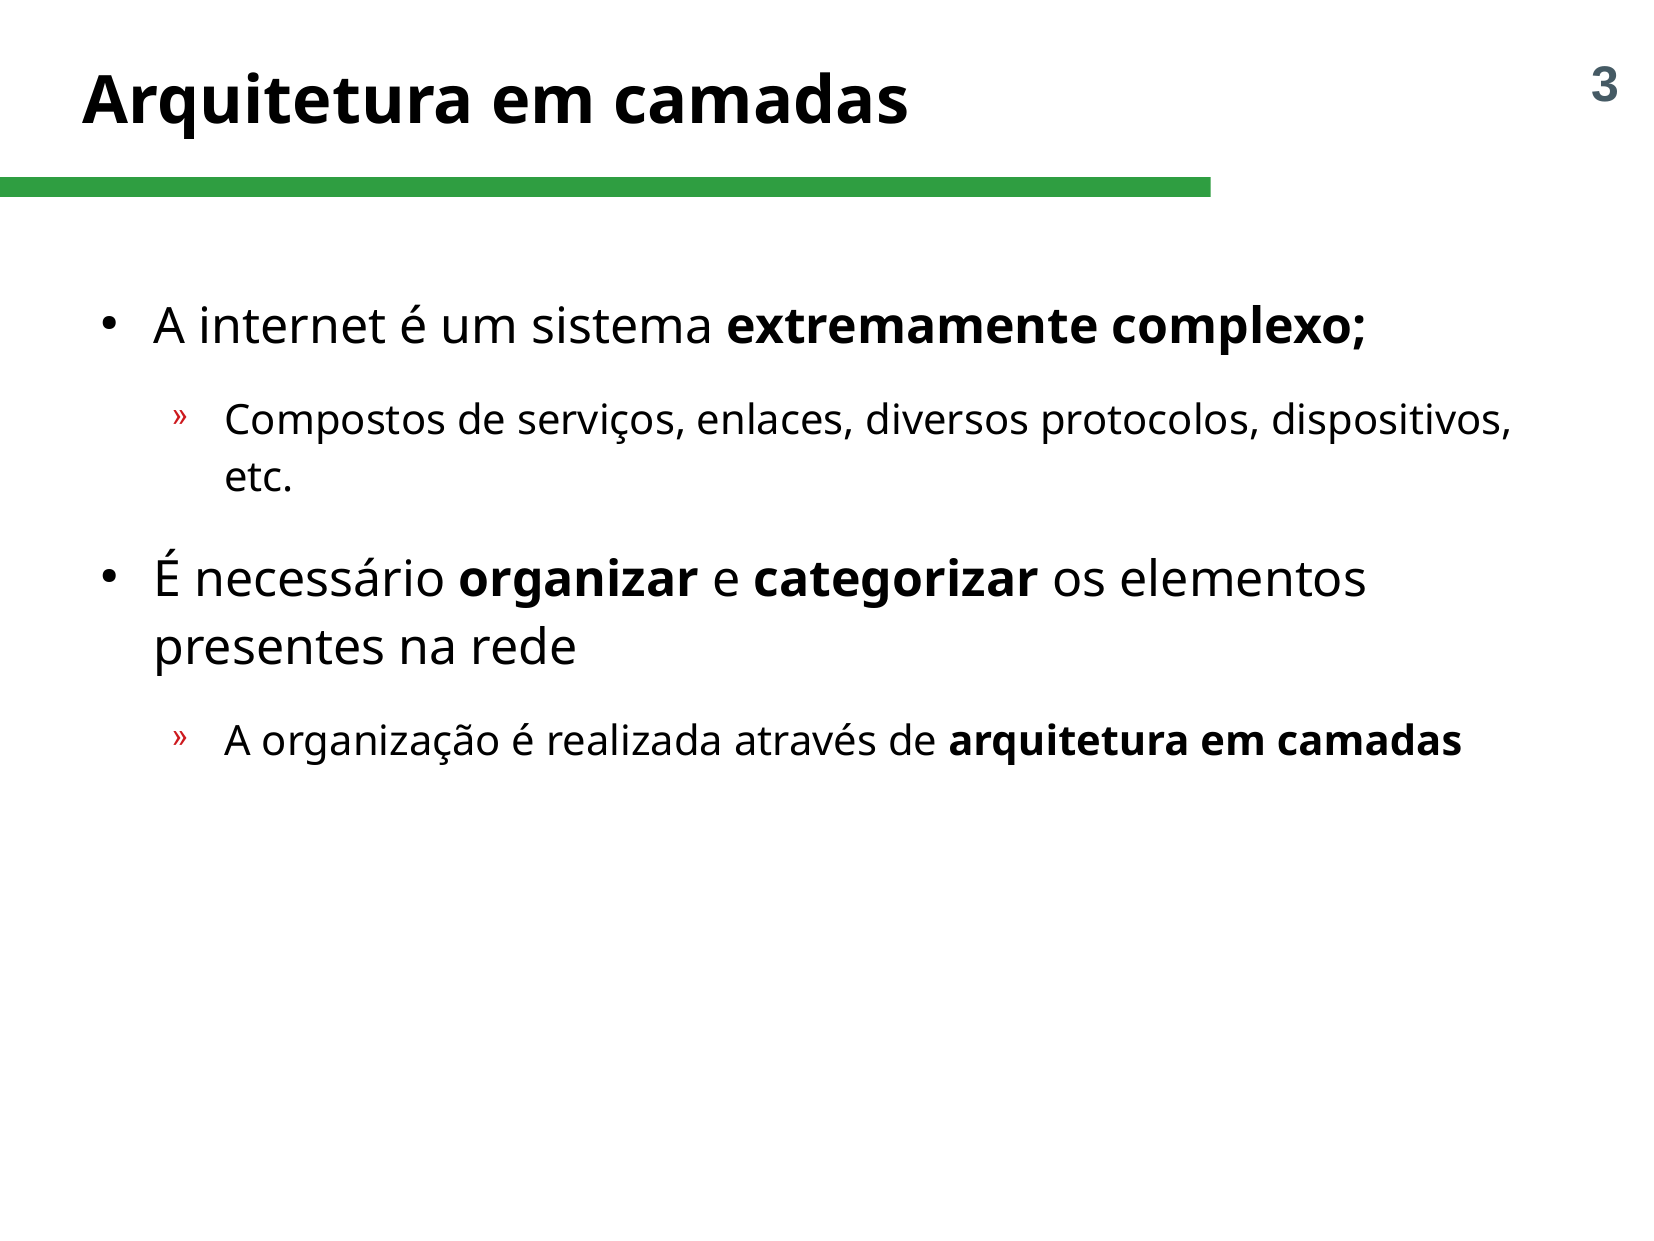

Arquitetura em camadas
# A internet é um sistema extremamente complexo;
Compostos de serviços, enlaces, diversos protocolos, dispositivos, etc.
É necessário organizar e categorizar os elementos presentes na rede
A organização é realizada através de arquitetura em camadas